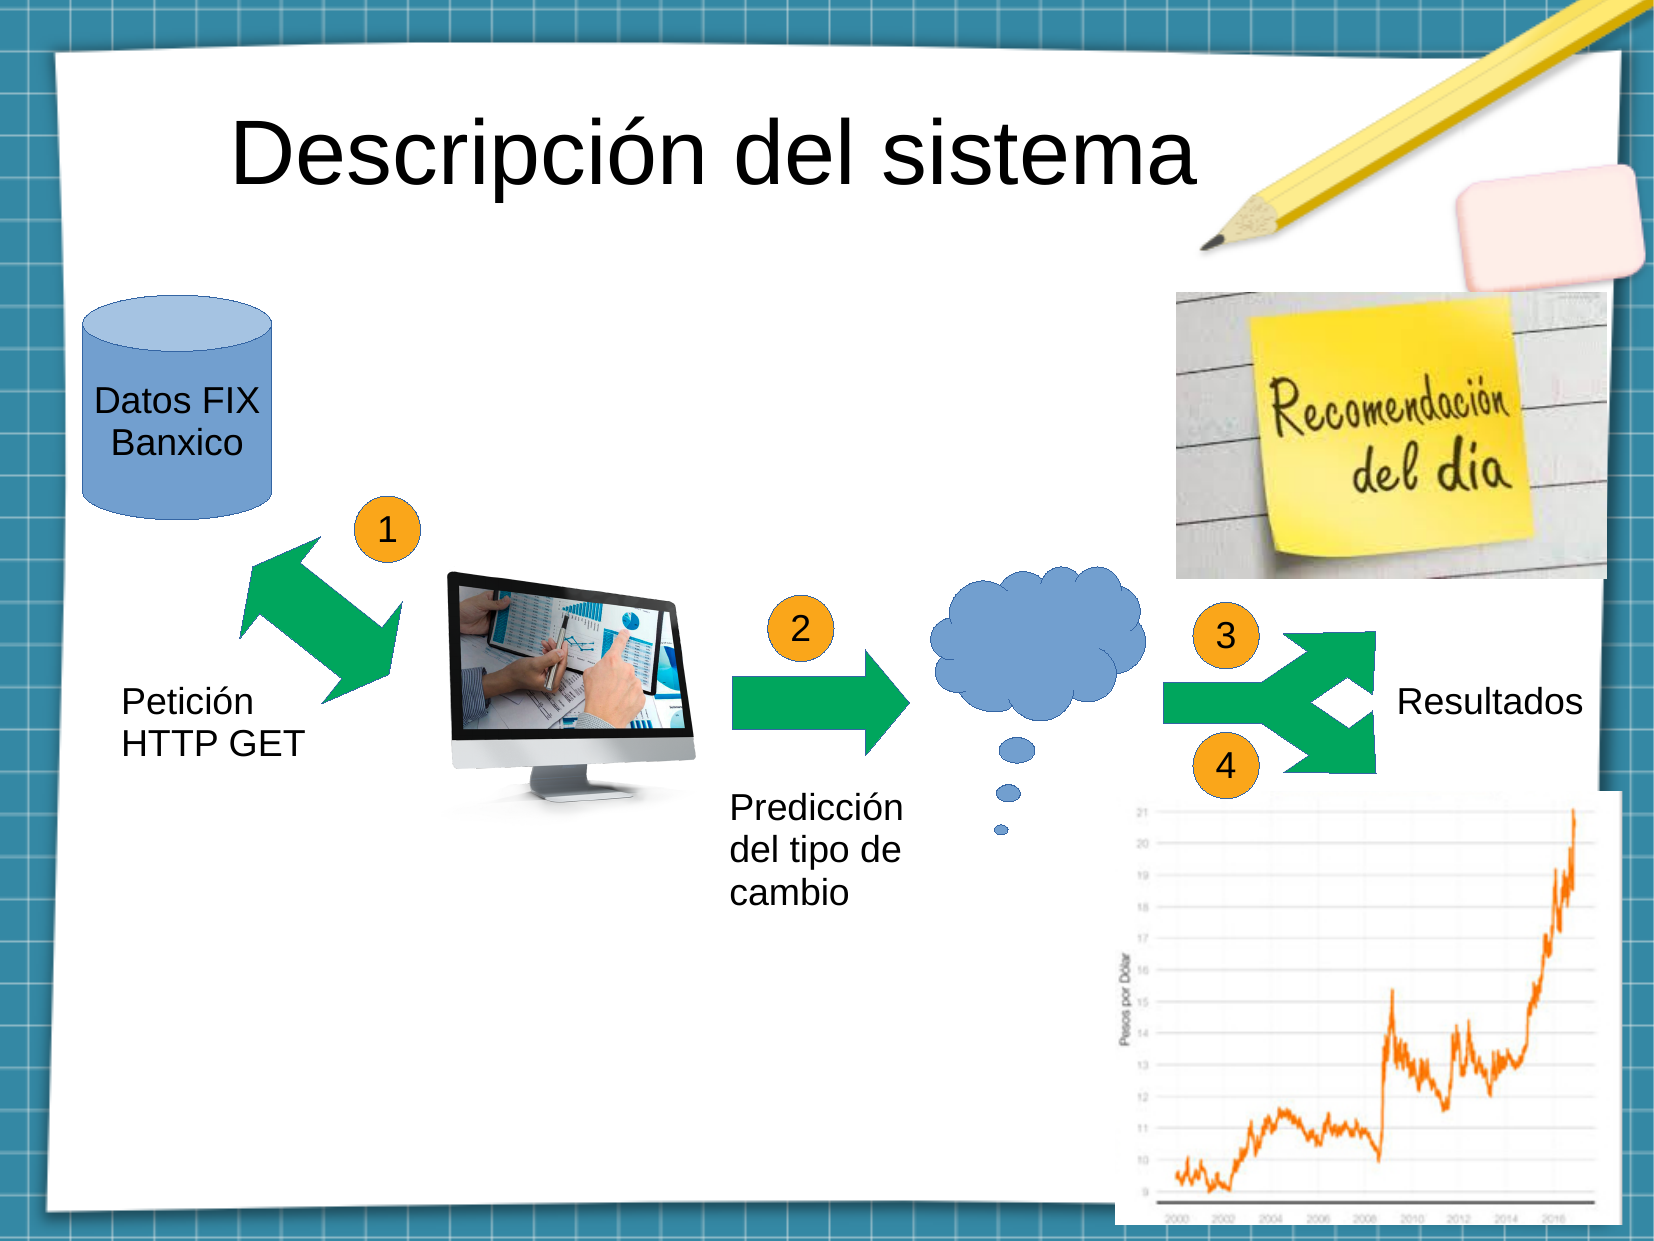

# Descripción del sistema
Datos FIX
Banxico
1
2
3
Resultados
Petición
HTTP GET
4
Predicción
del tipo de
cambio